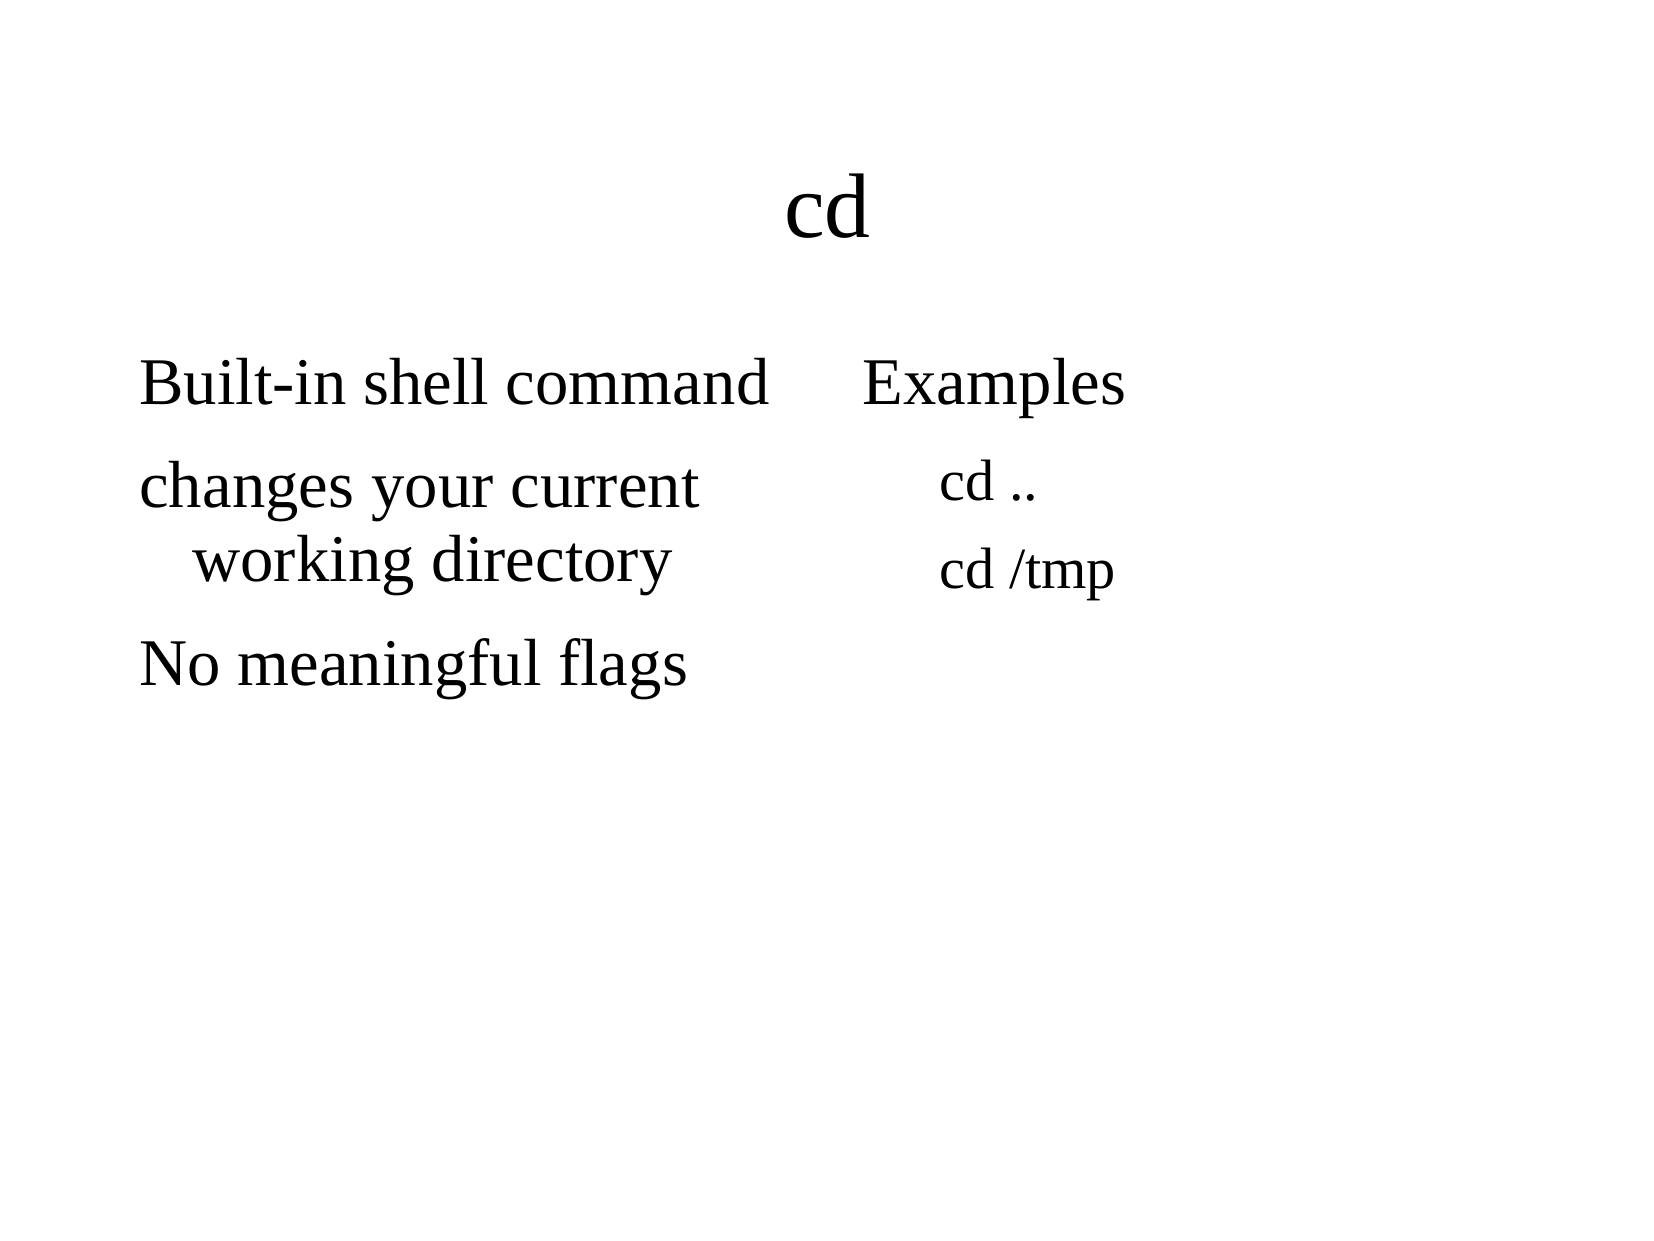

# cd
Built-in shell command
changes your current working directory
No meaningful flags
Examples
cd ..
cd /tmp